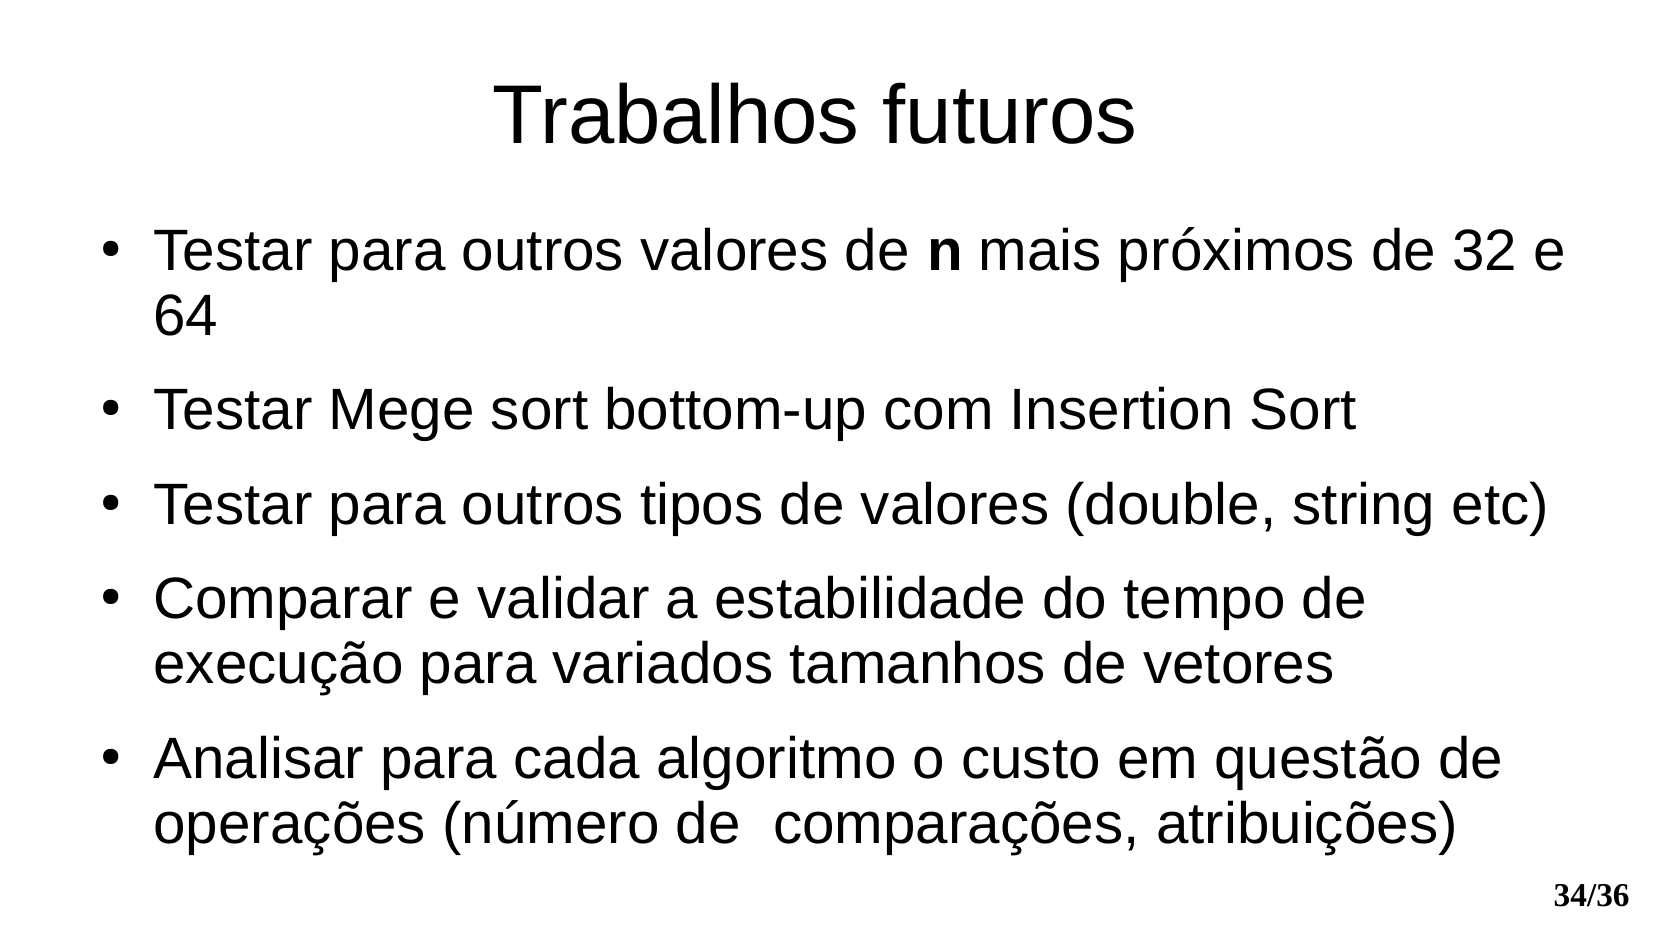

# Trabalhos futuros
Testar para outros valores de n mais próximos de 32 e 64
Testar Mege sort bottom-up com Insertion Sort
Testar para outros tipos de valores (double, string etc)
Comparar e validar a estabilidade do tempo de execução para variados tamanhos de vetores
Analisar para cada algoritmo o custo em questão de operações (número de comparações, atribuições)
34